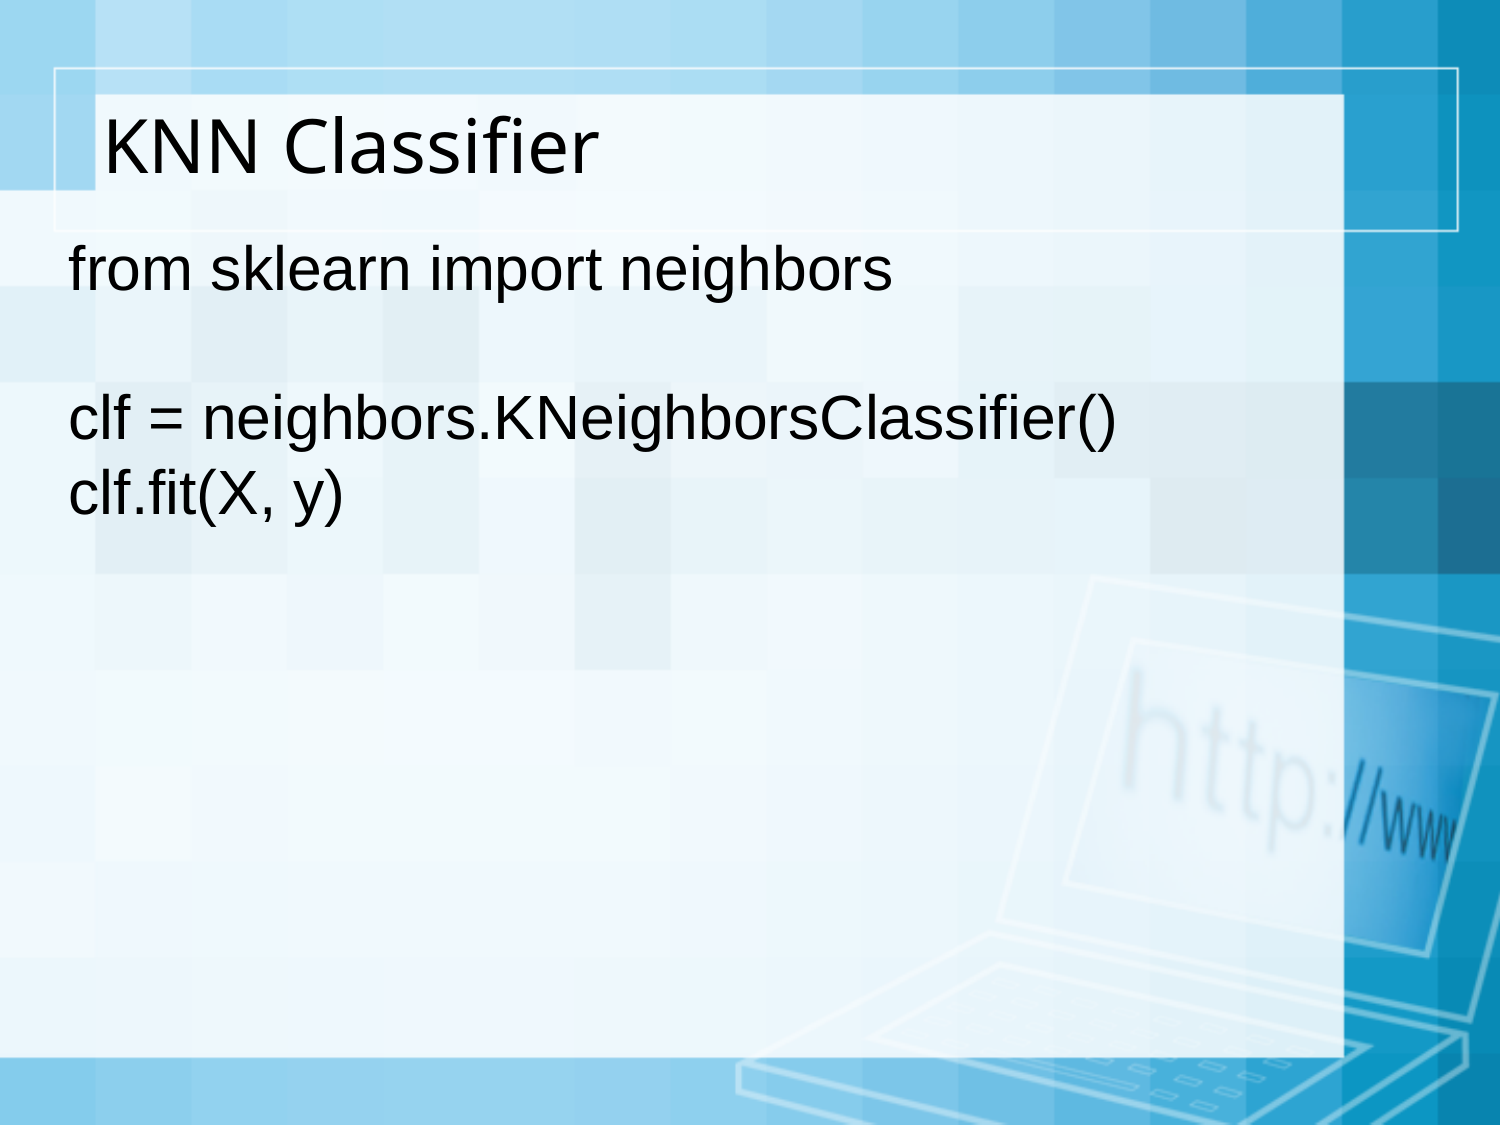

# KNN Classifier
from sklearn import neighbors
clf = neighbors.KNeighborsClassifier()
clf.fit(X, y)